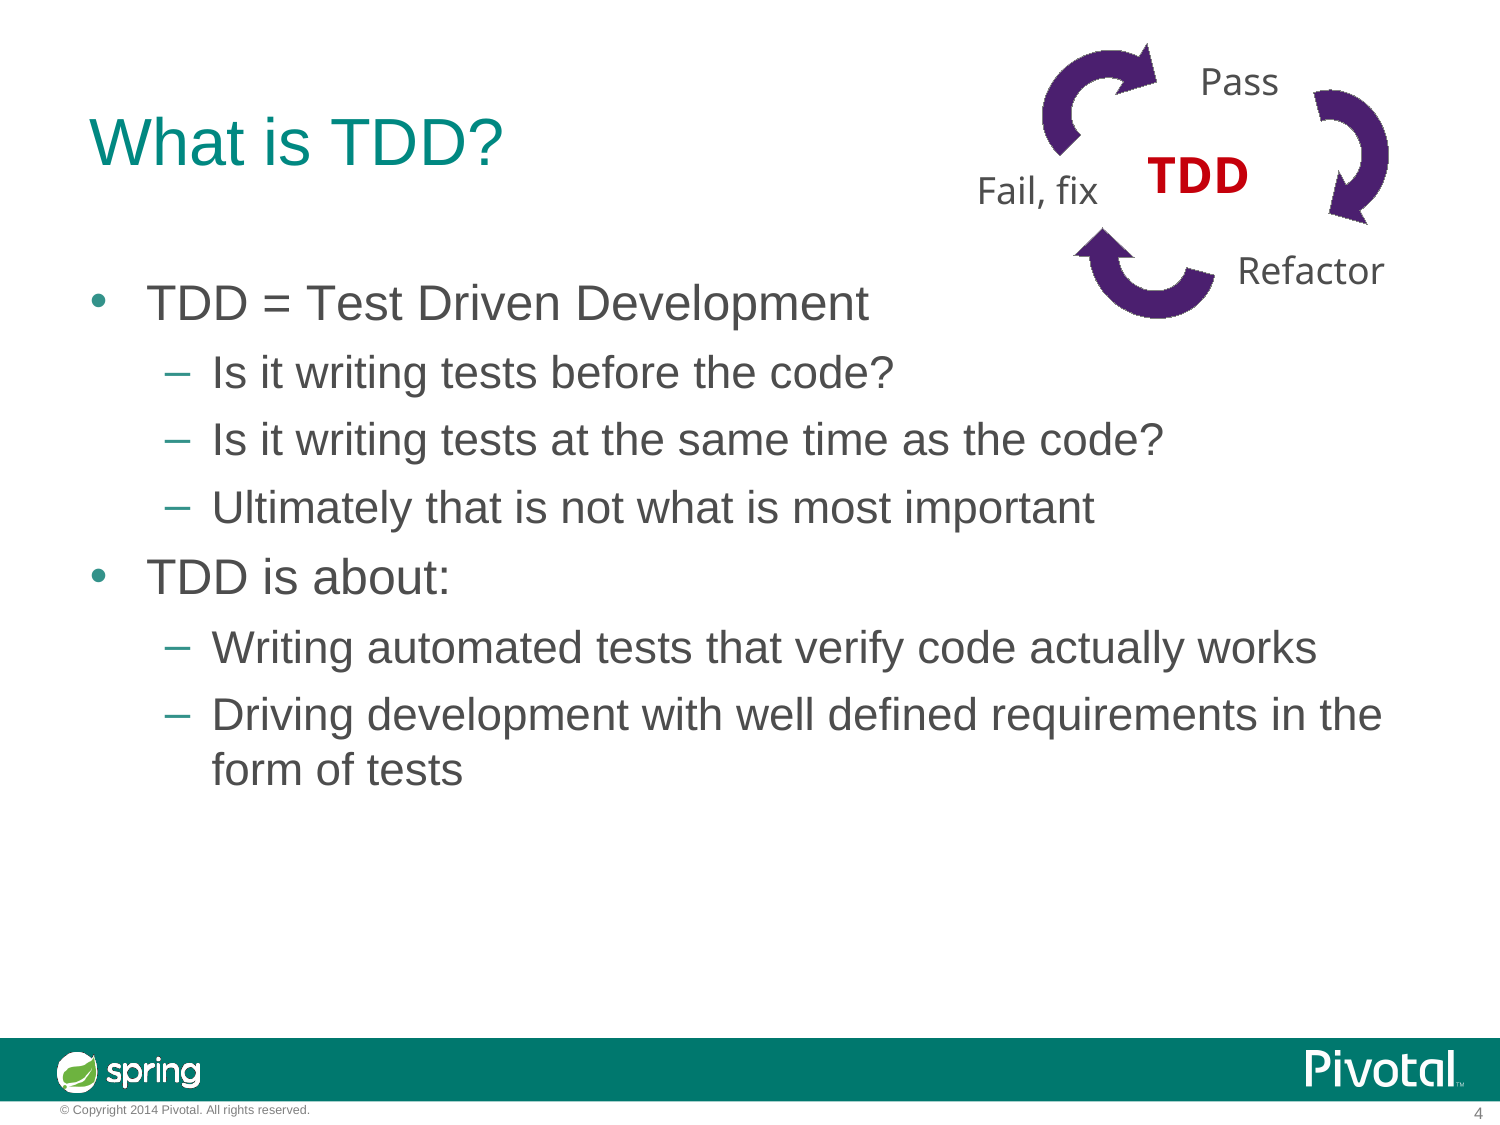

Pass
TDD
Fail, fix
Refactor
# What is TDD?
TDD = Test Driven Development
Is it writing tests before the code?
Is it writing tests at the same time as the code?
Ultimately that is not what is most important
TDD is about:
Writing automated tests that verify code actually works
Driving development with well defined requirements in the form of tests